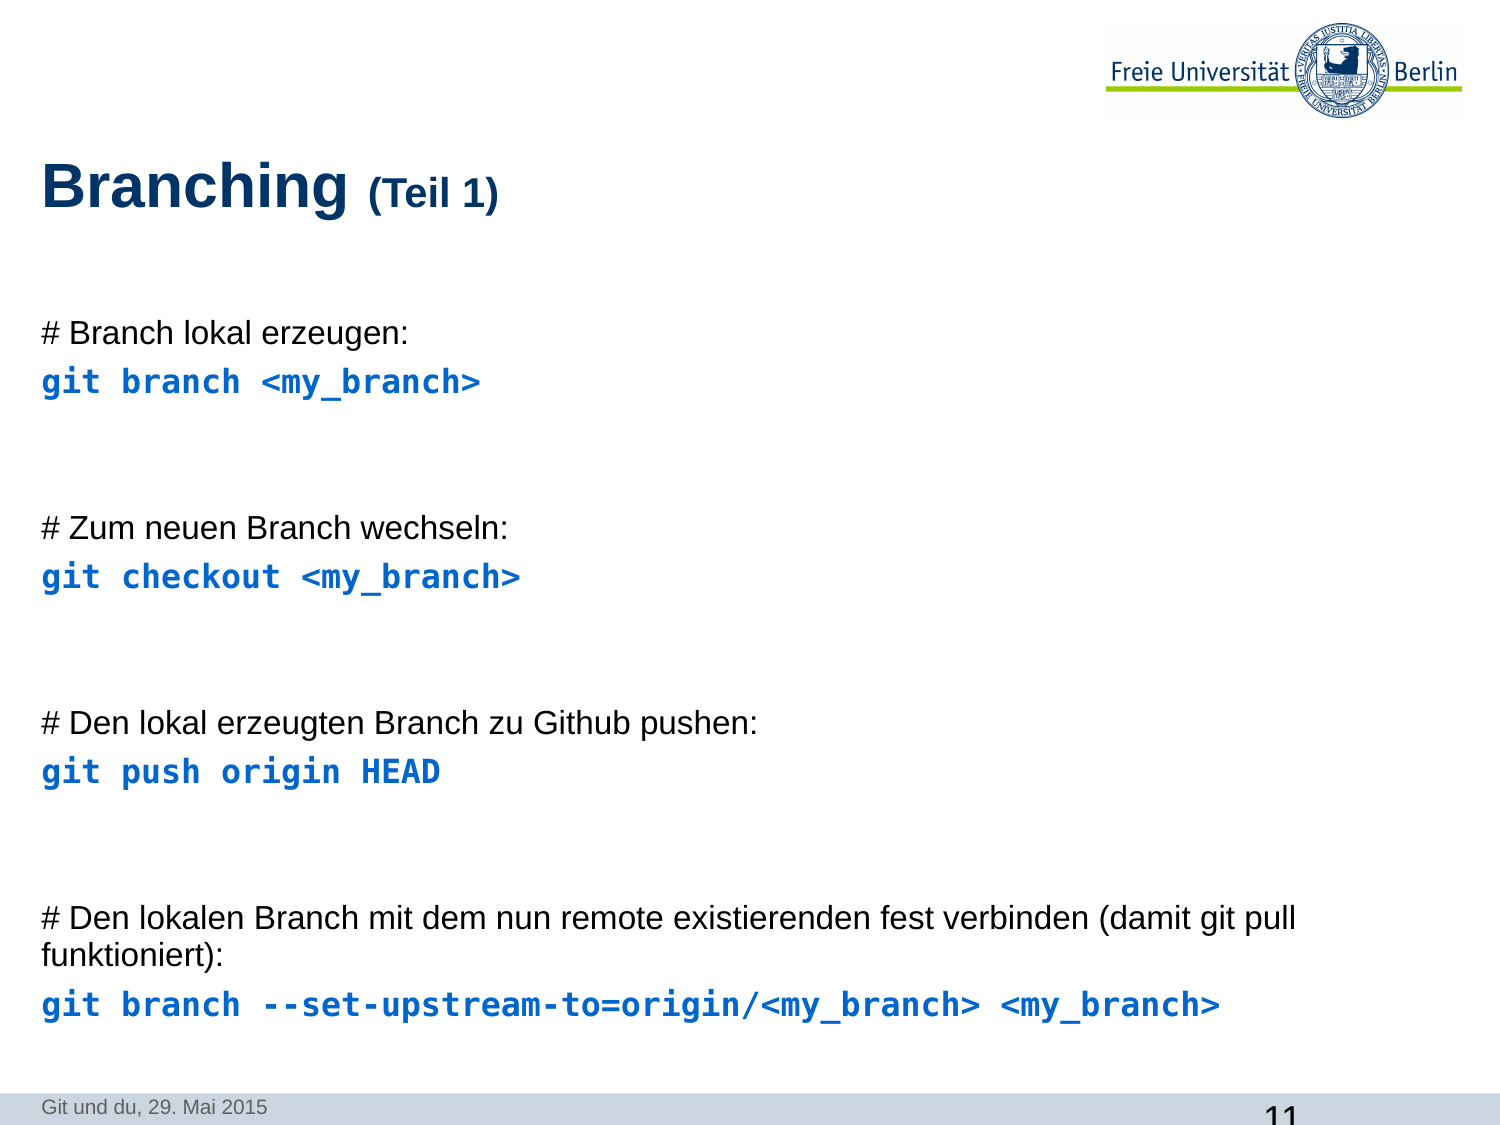

# Branching (Teil 1)
# Branch lokal erzeugen:
git branch <my_branch>
# Zum neuen Branch wechseln:
git checkout <my_branch>
# Den lokal erzeugten Branch zu Github pushen:
git push origin HEAD
# Den lokalen Branch mit dem nun remote existierenden fest verbinden (damit git pull funktioniert):
git branch --set-upstream-to=origin/<my_branch> <my_branch>